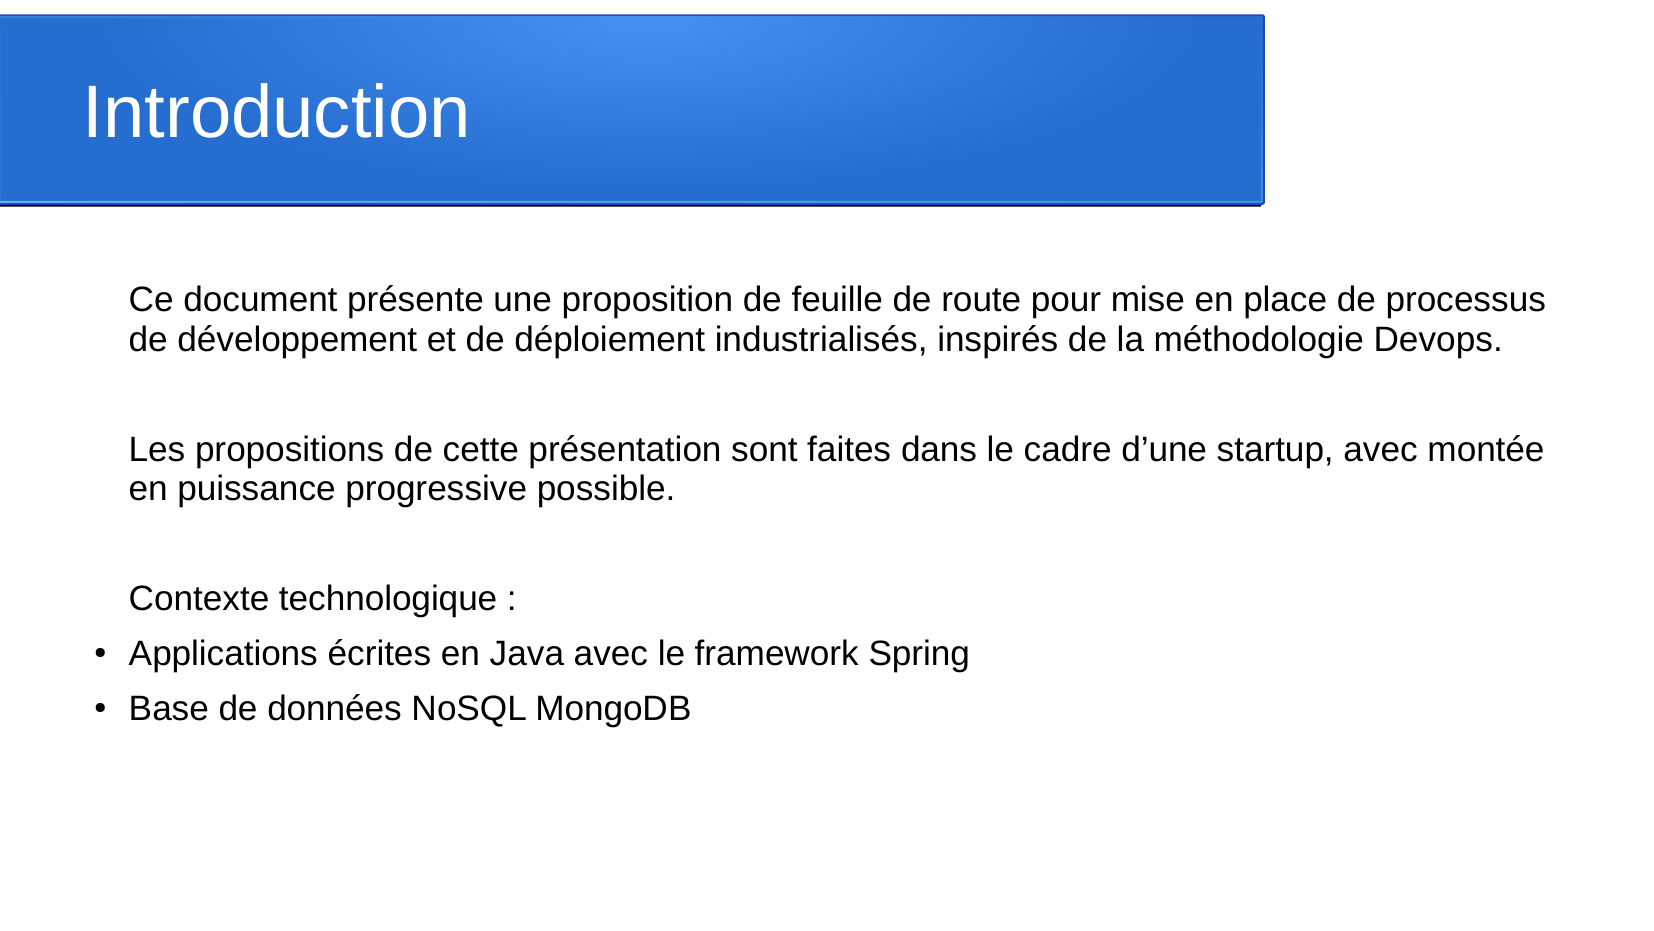

# Introduction
Ce document présente une proposition de feuille de route pour mise en place de processus de développement et de déploiement industrialisés, inspirés de la méthodologie Devops.
Les propositions de cette présentation sont faites dans le cadre d’une startup, avec montée en puissance progressive possible.
Contexte technologique :
Applications écrites en Java avec le framework Spring
Base de données NoSQL MongoDB